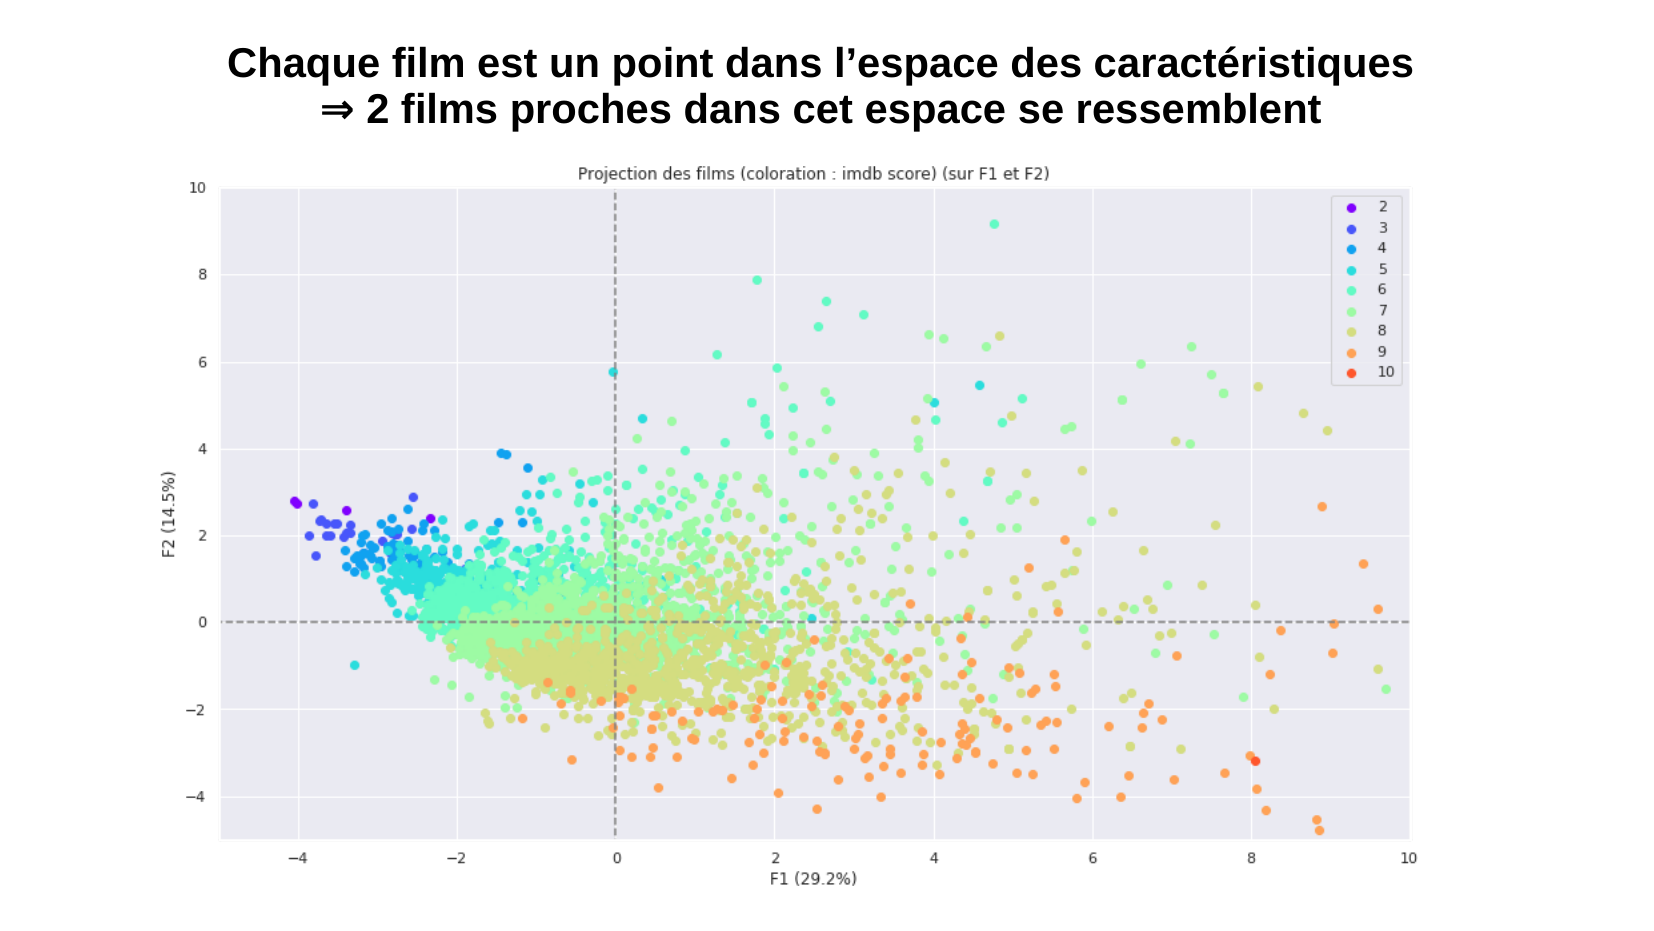

Chaque film est un point dans l’espace des caractéristiques
⇒ 2 films proches dans cet espace se ressemblent